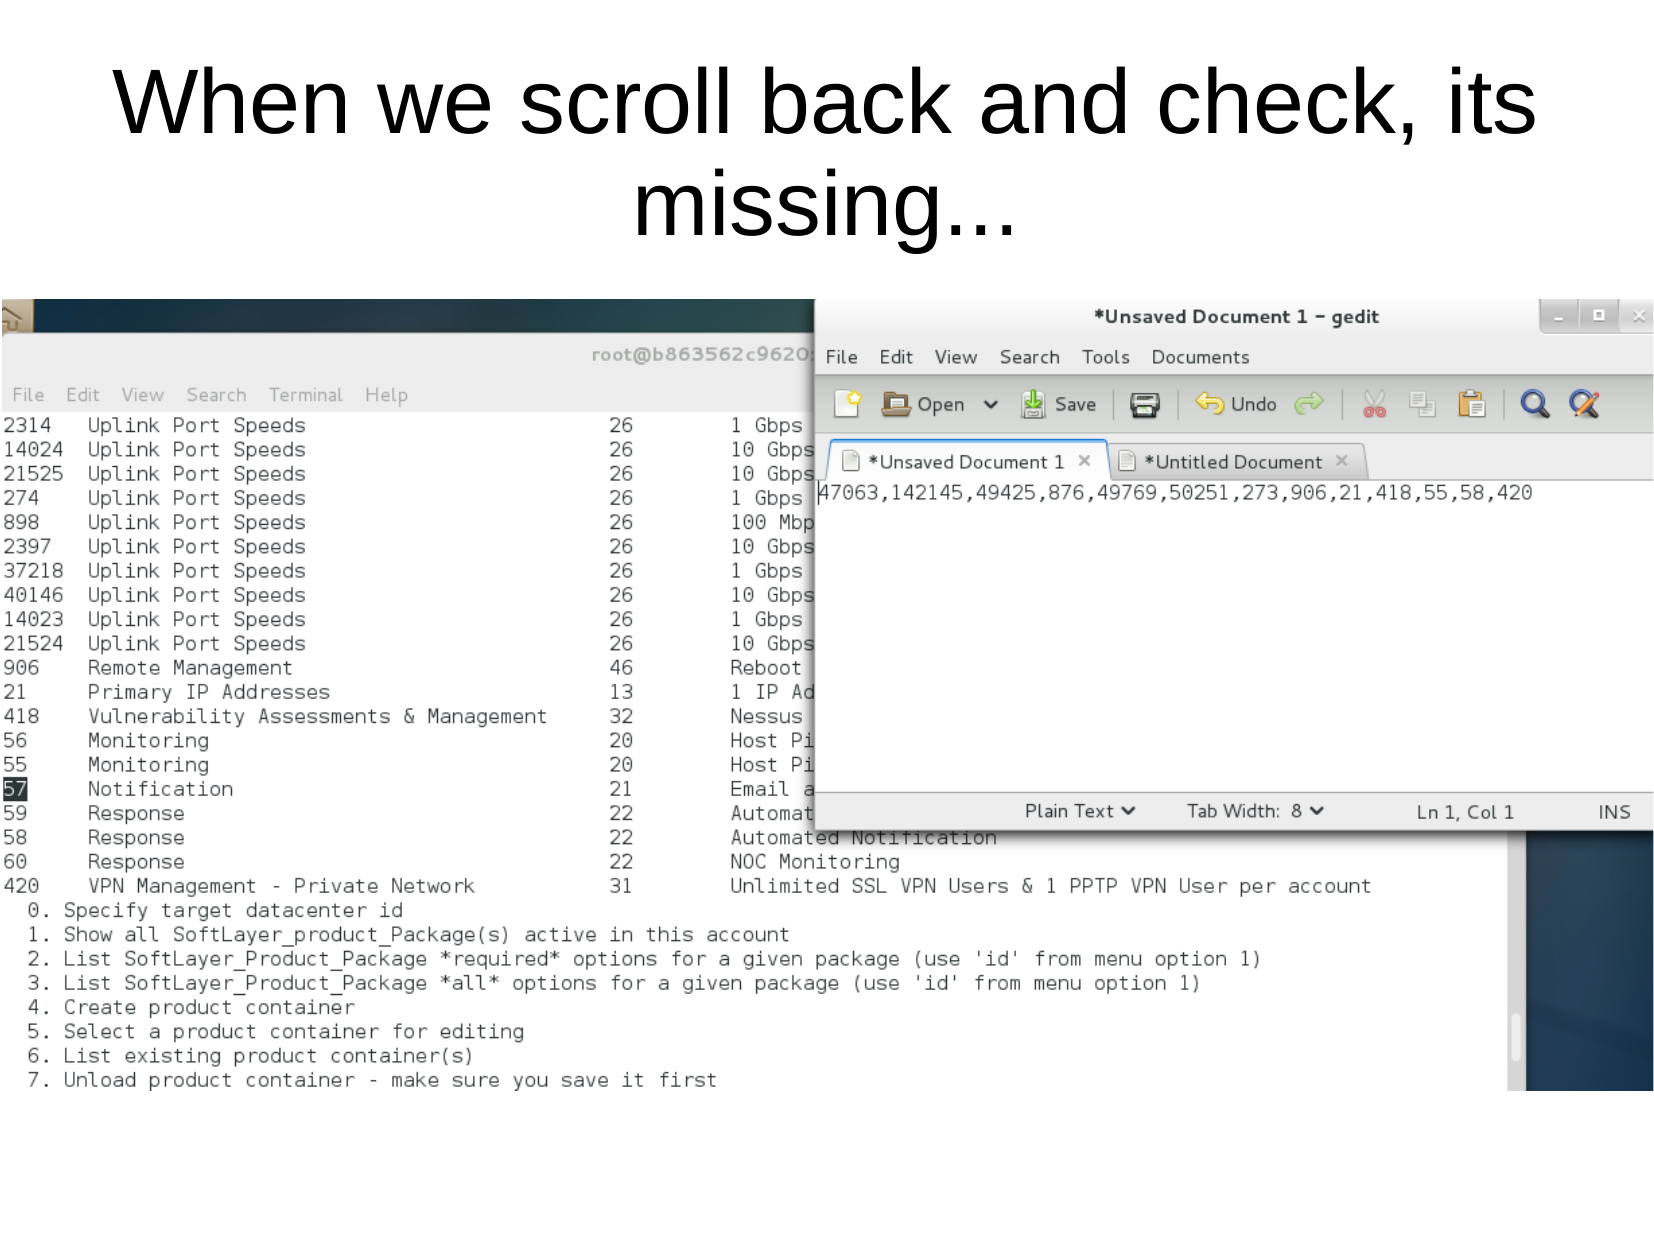

# When we scroll back and check, its missing...